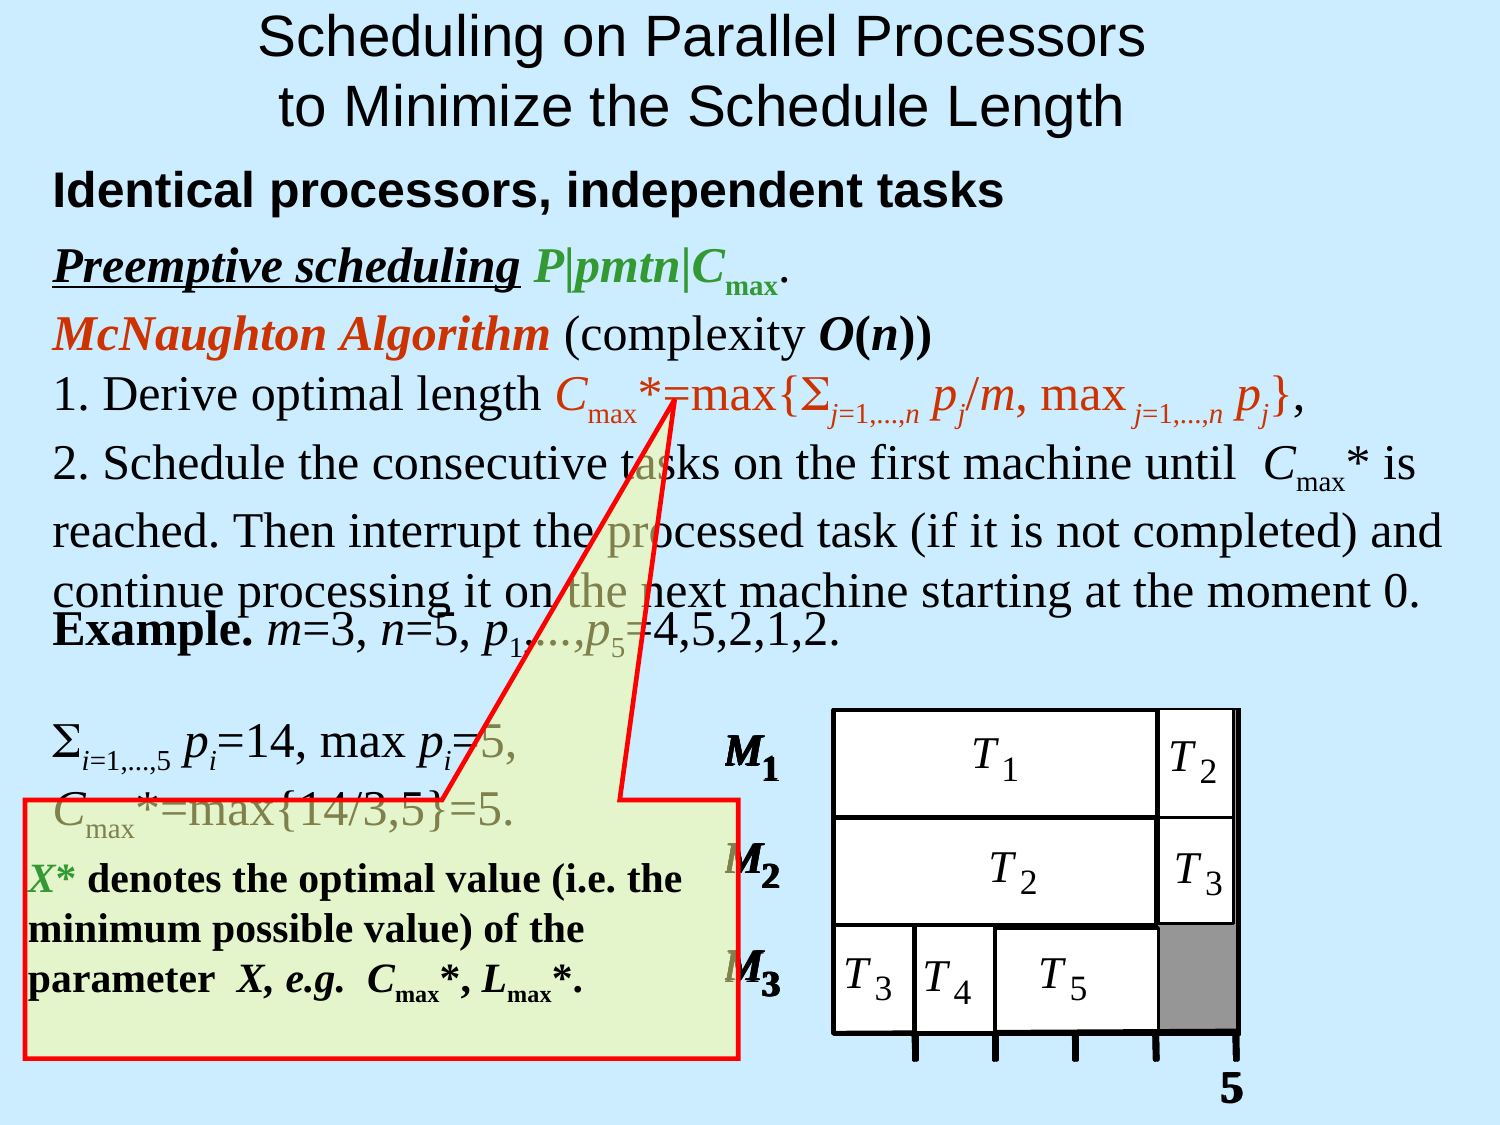

# Scheduling on Parallel Processors to Minimize the Schedule Length
Identical processors, independent tasks
Preemptive scheduling P|pmtn|Cmax.
McNaughton Algorithm (complexity O(n))
1. Derive optimal length Cmax*=max{j=1,...,n pj/m, max j=1,...,n pj},
2. Schedule the consecutive tasks on the first machine until Cmax* is reached. Then interrupt the processed task (if it is not completed) and continue processing it on the next machine starting at the moment 0.
Example. m=3, n=5, p1,...,p5=4,5,2,1,2.
i=1,...,5 pi=14, max pi=5,
Cmax*=max{14/3,5}=5.
X* denotes the optimal value (i.e. the minimum possible value) of the parameter X, e.g. Cmax*, Lmax*.